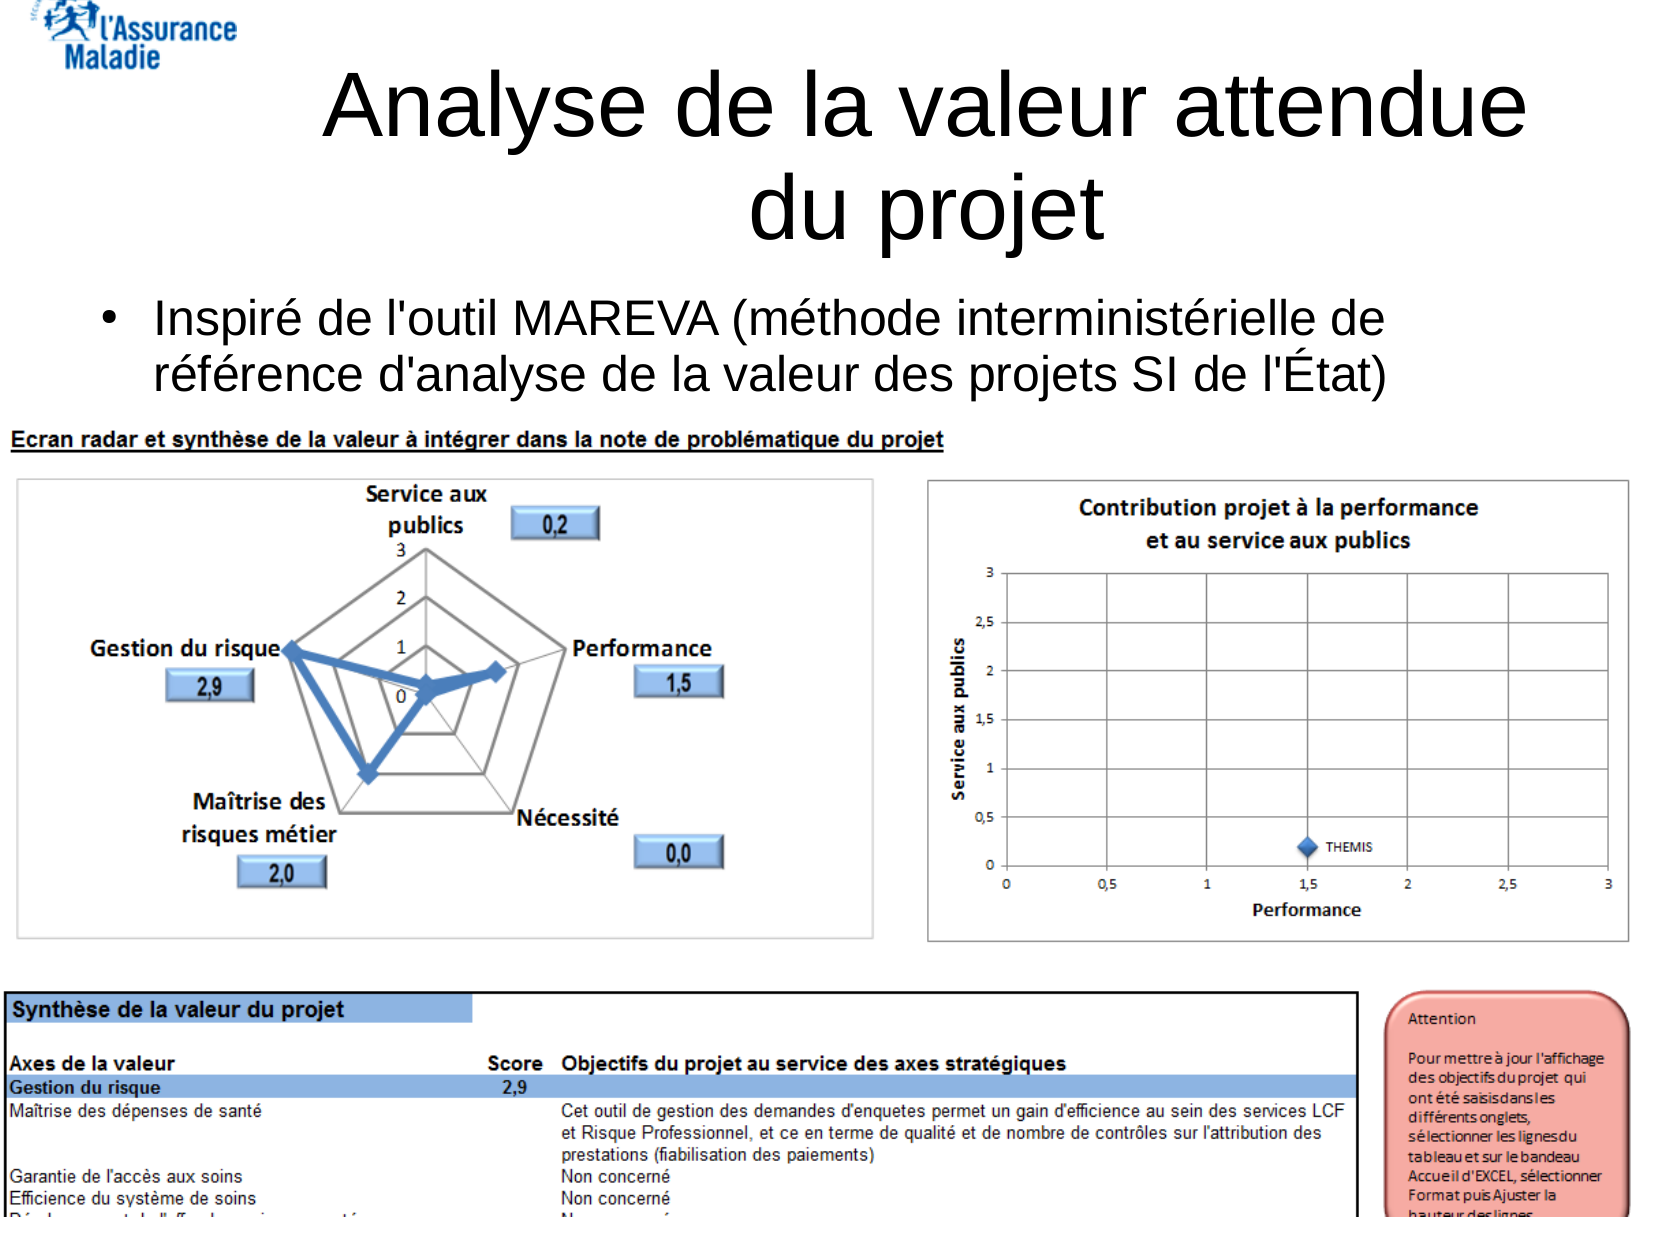

# Analyse de la valeur attendue du projet
Inspiré de l'outil MAREVA (méthode interministérielle de référence d'analyse de la valeur des projets SI de l'État)